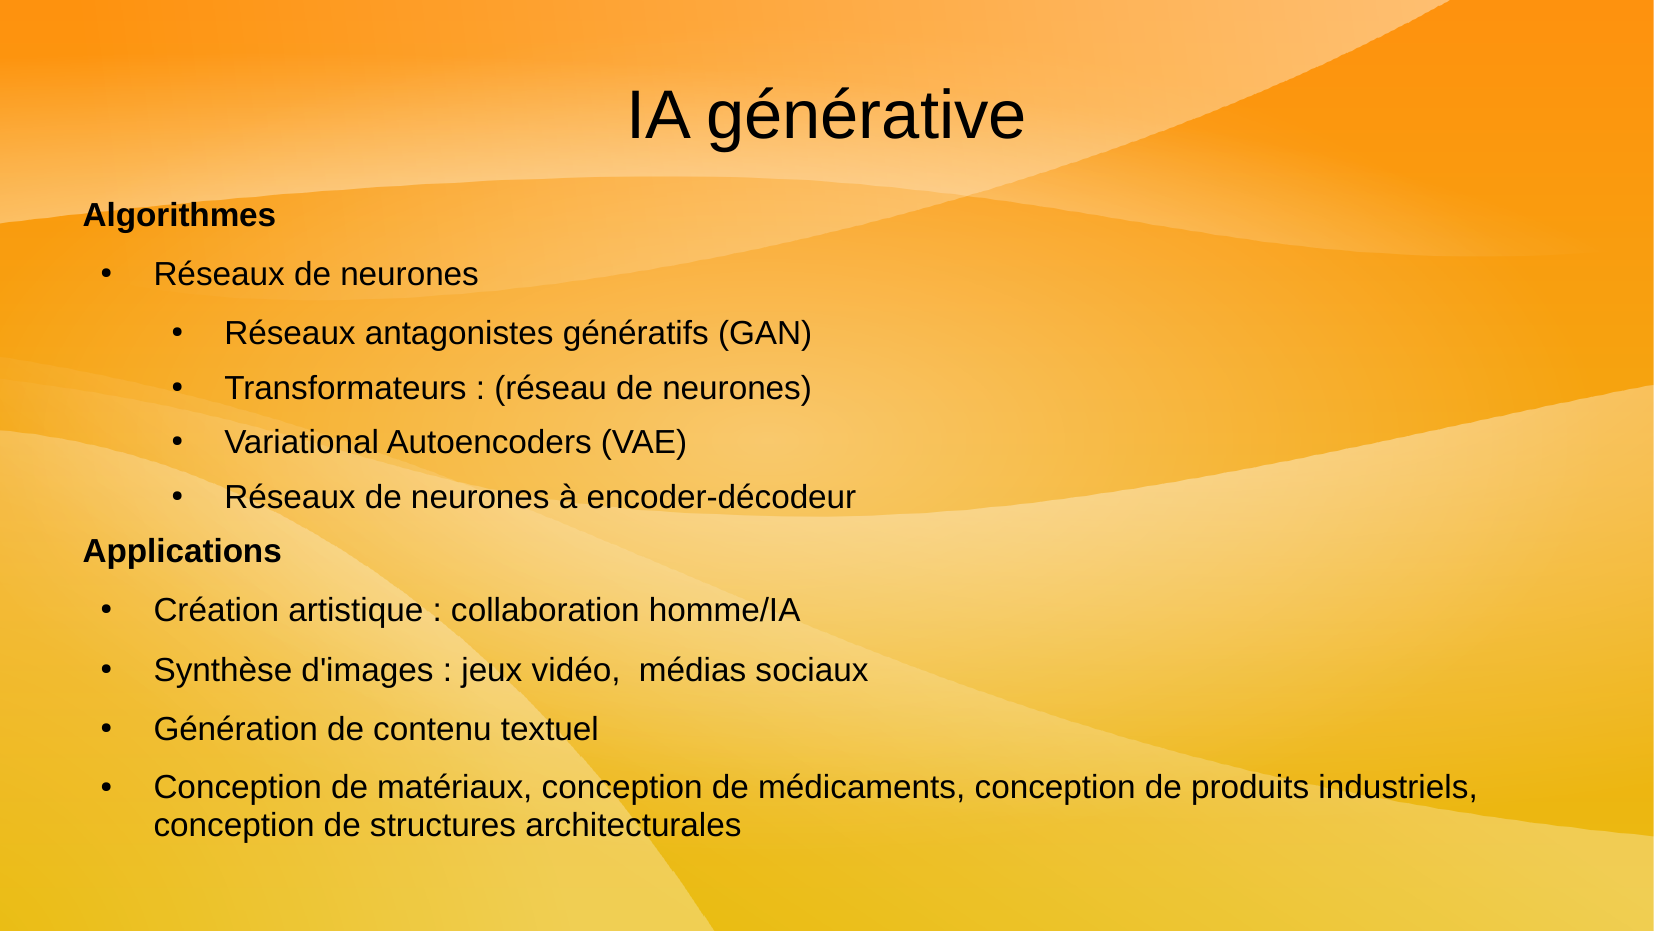

# IA générative
Algorithmes
Réseaux de neurones
Réseaux antagonistes génératifs (GAN)
Transformateurs : (réseau de neurones)
Variational Autoencoders (VAE)
Réseaux de neurones à encoder-décodeur
Applications
Création artistique : collaboration homme/IA
Synthèse d'images : jeux vidéo, médias sociaux
Génération de contenu textuel
Conception de matériaux, conception de médicaments, conception de produits industriels, conception de structures architecturales